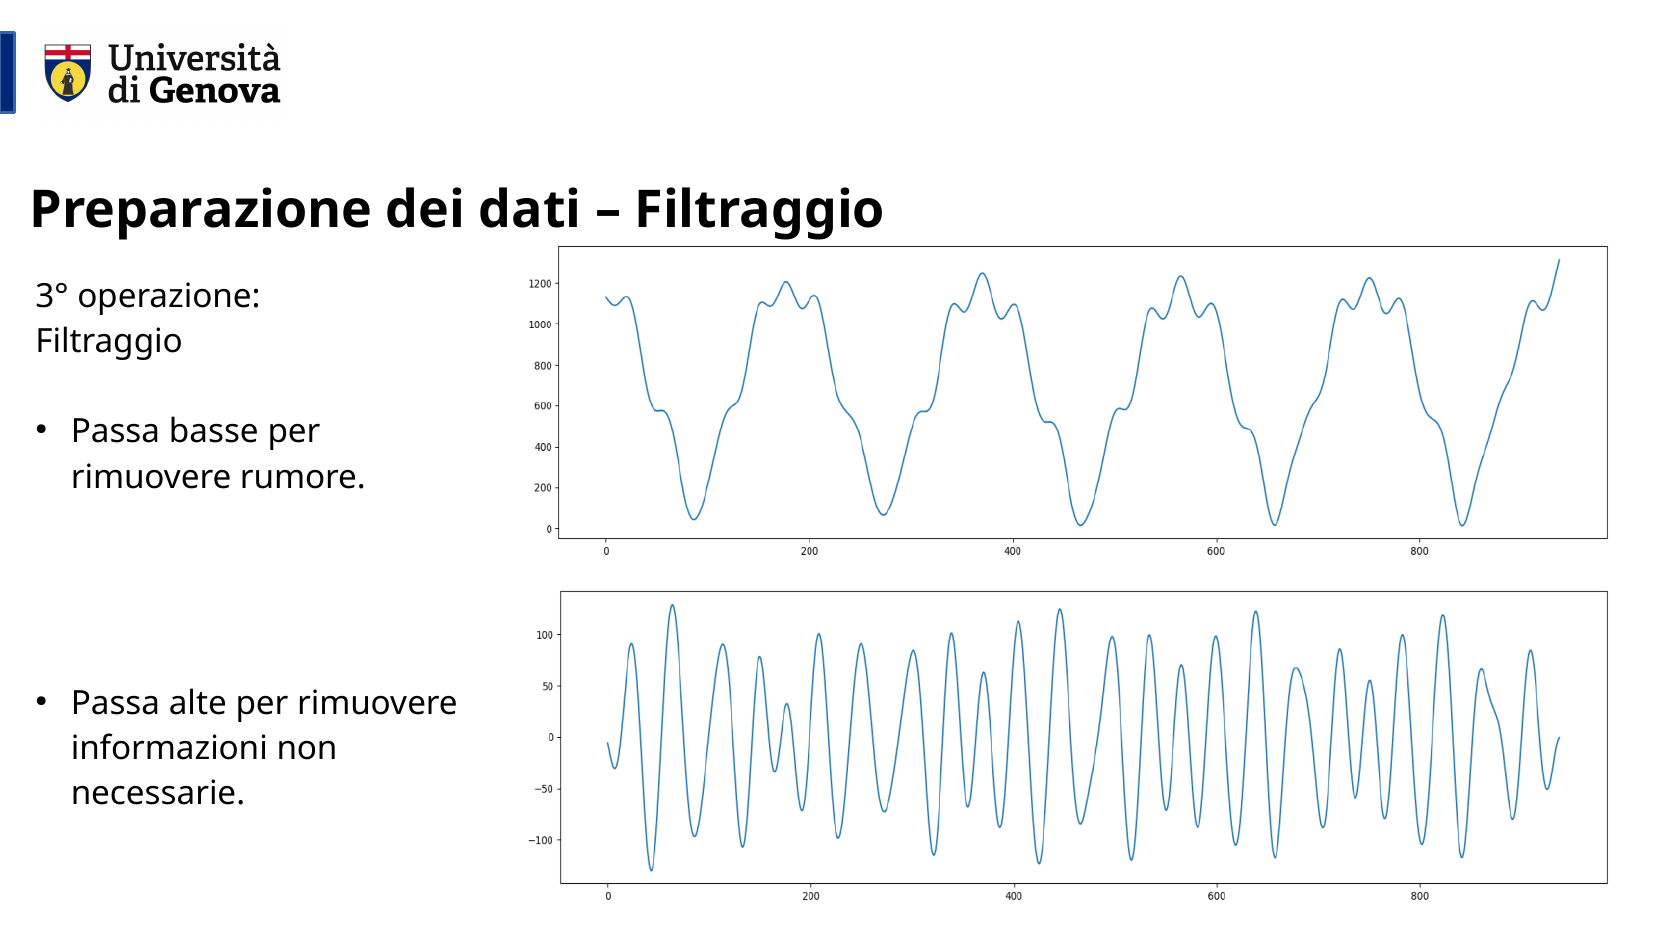

# Preparazione dei dati – Filtraggio
3° operazione:
Filtraggio
Passa basse per
rimuovere rumore.
Passa alte per rimuovere
informazioni non necessarie.